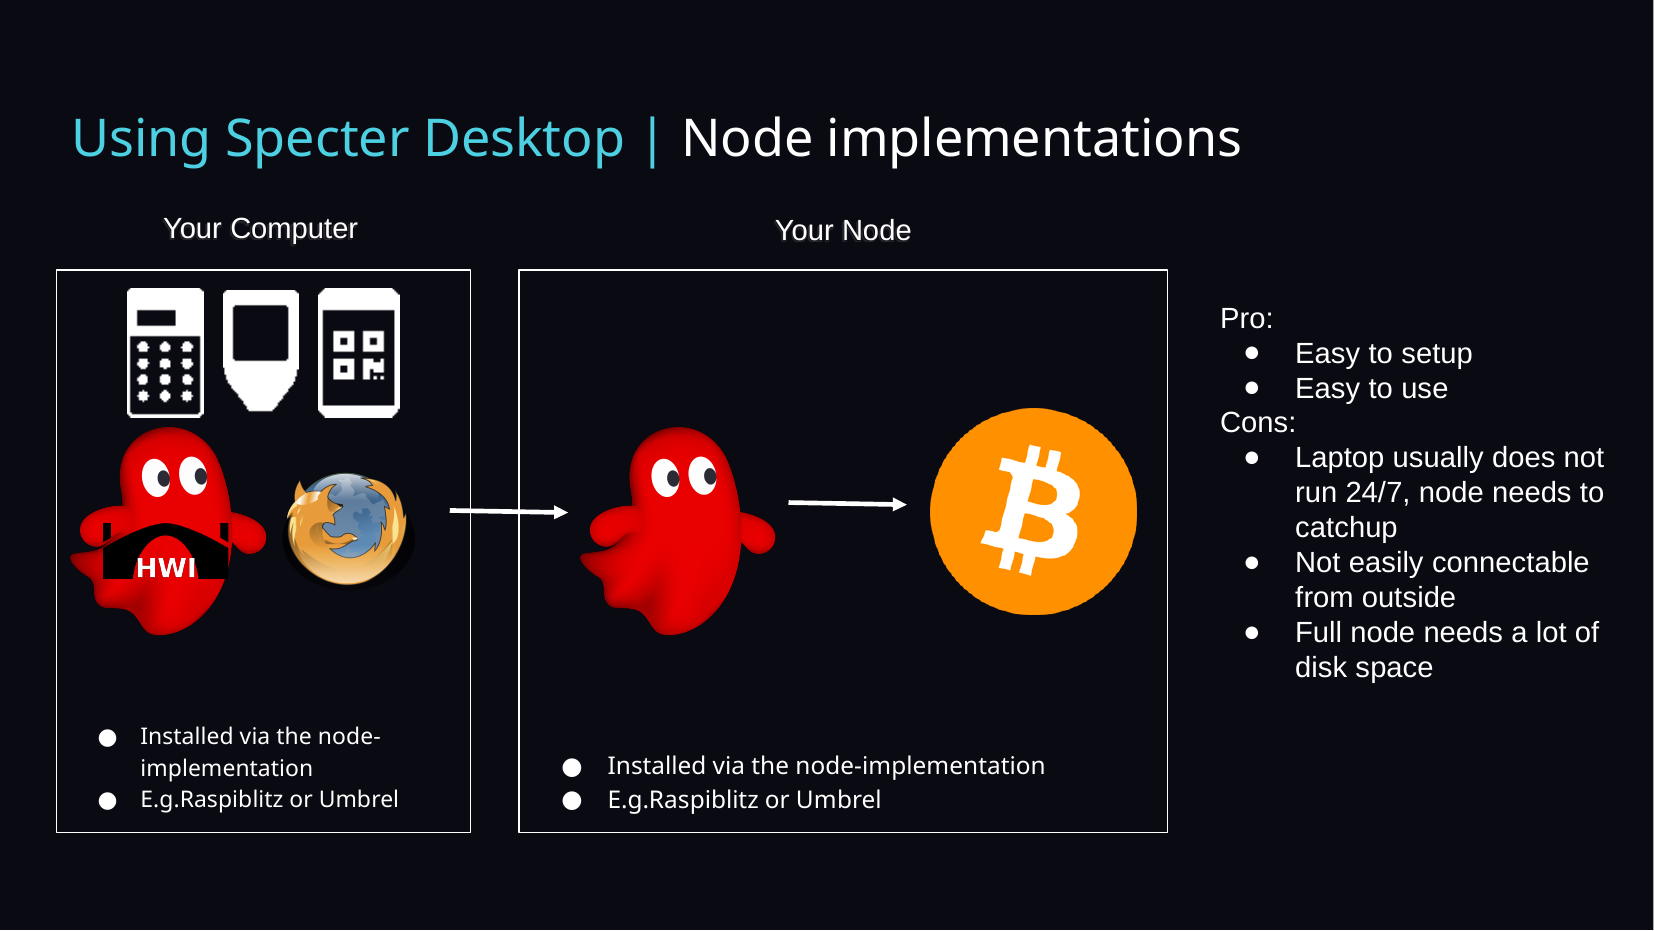

Using Specter Desktop | Node implementations
Your Computer
Your Node
# Installed via the node-implementation
E.g.Raspiblitz or Umbrel
Installed via the node-implementation
E.g.Raspiblitz or Umbrel
Pro:
Easy to setup
Easy to use
Cons:
Laptop usually does not run 24/7, node needs to catchup
Not easily connectable from outside
Full node needs a lot of disk space